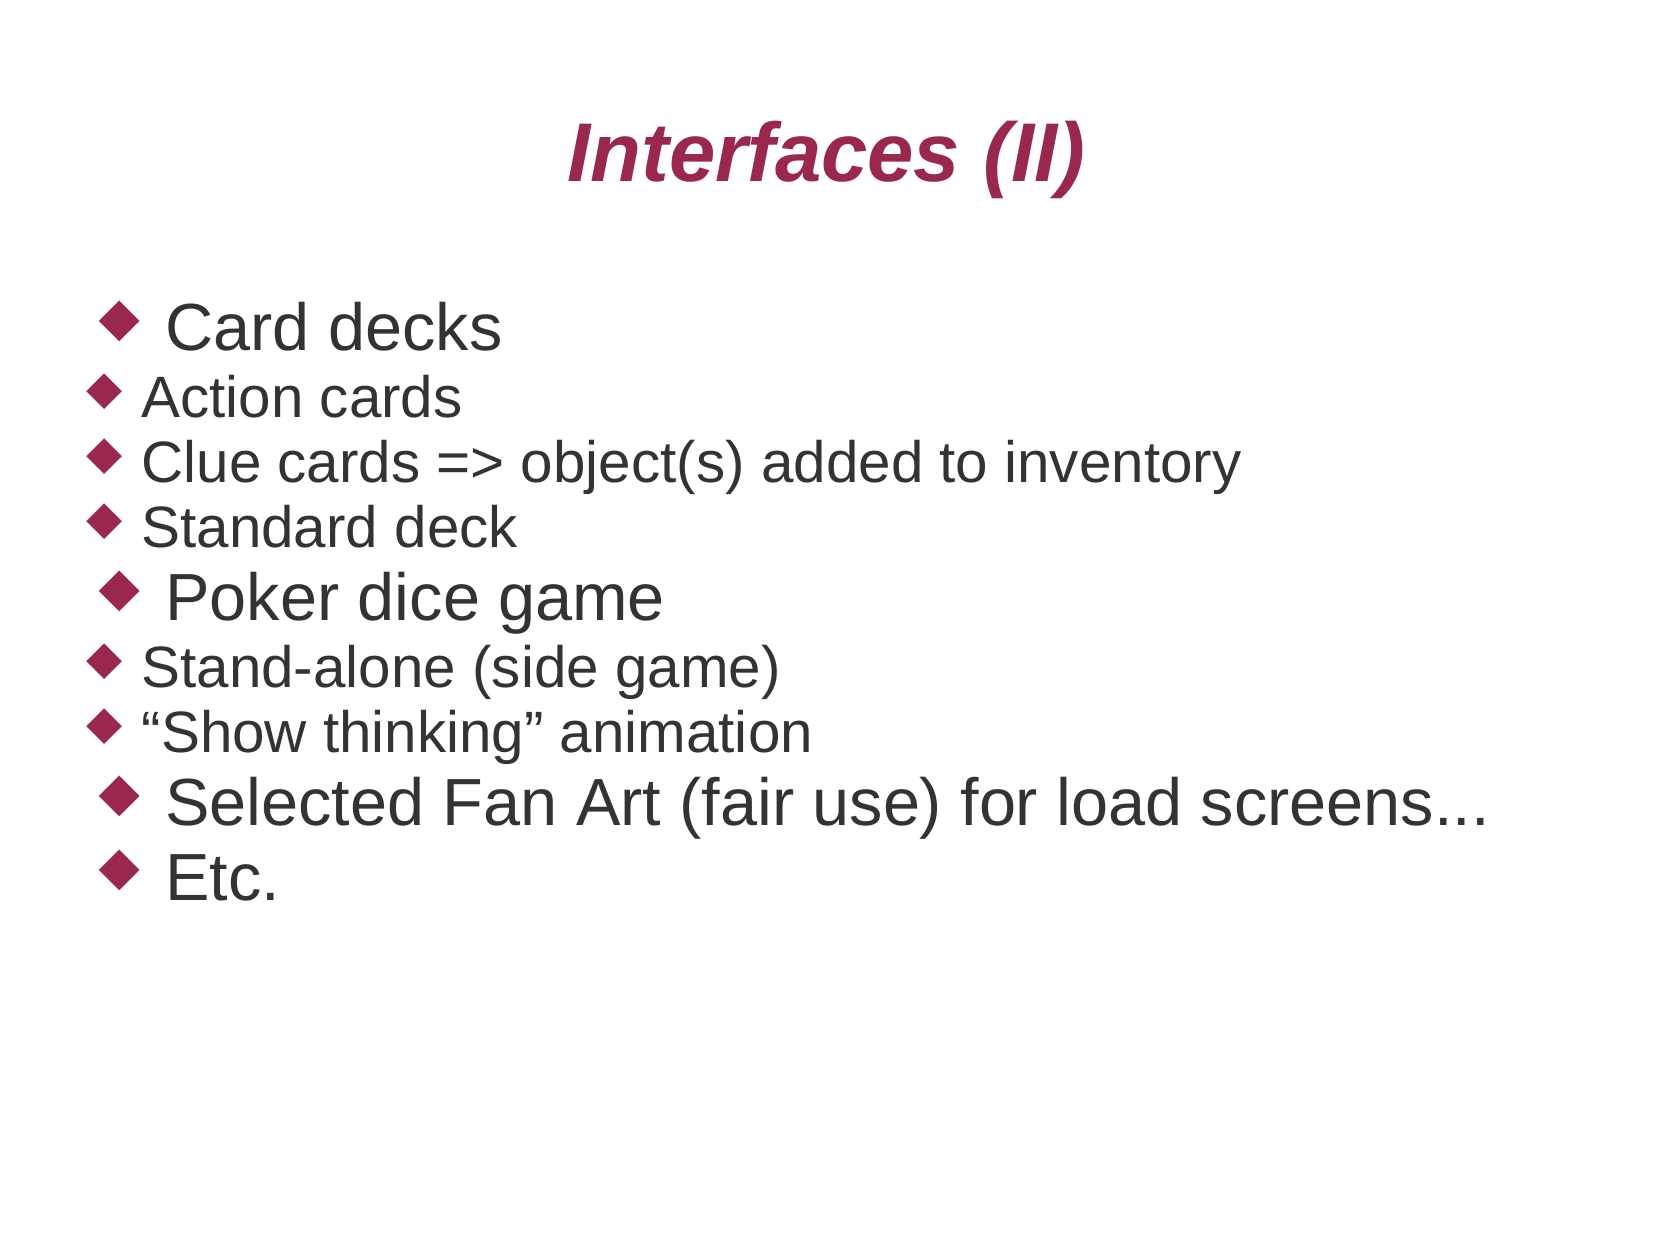

# Interfaces (II)
Card decks
Action cards
Clue cards => object(s) added to inventory
Standard deck
Poker dice game
Stand-alone (side game)
“Show thinking” animation
Selected Fan Art (fair use) for load screens...
Etc.